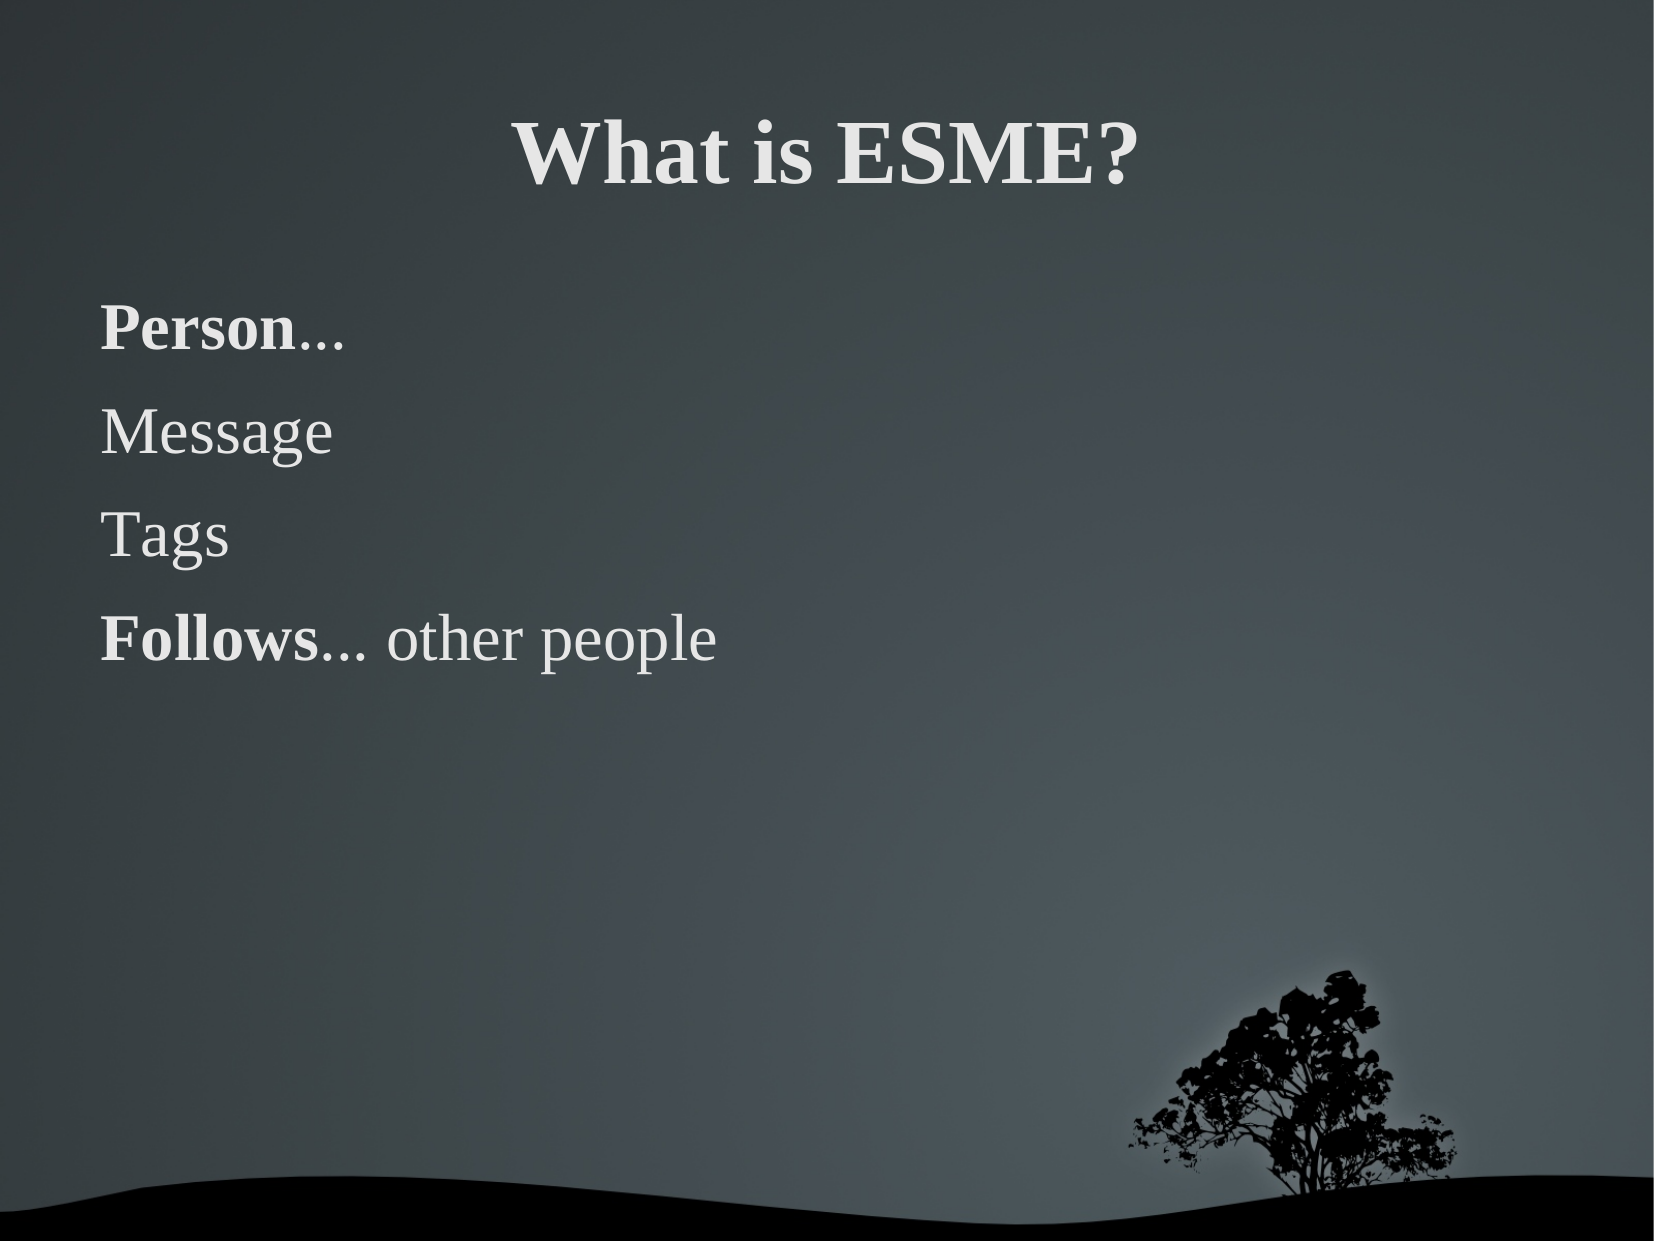

# What is ESME?
Person...
Message
Tags
Follows... other people